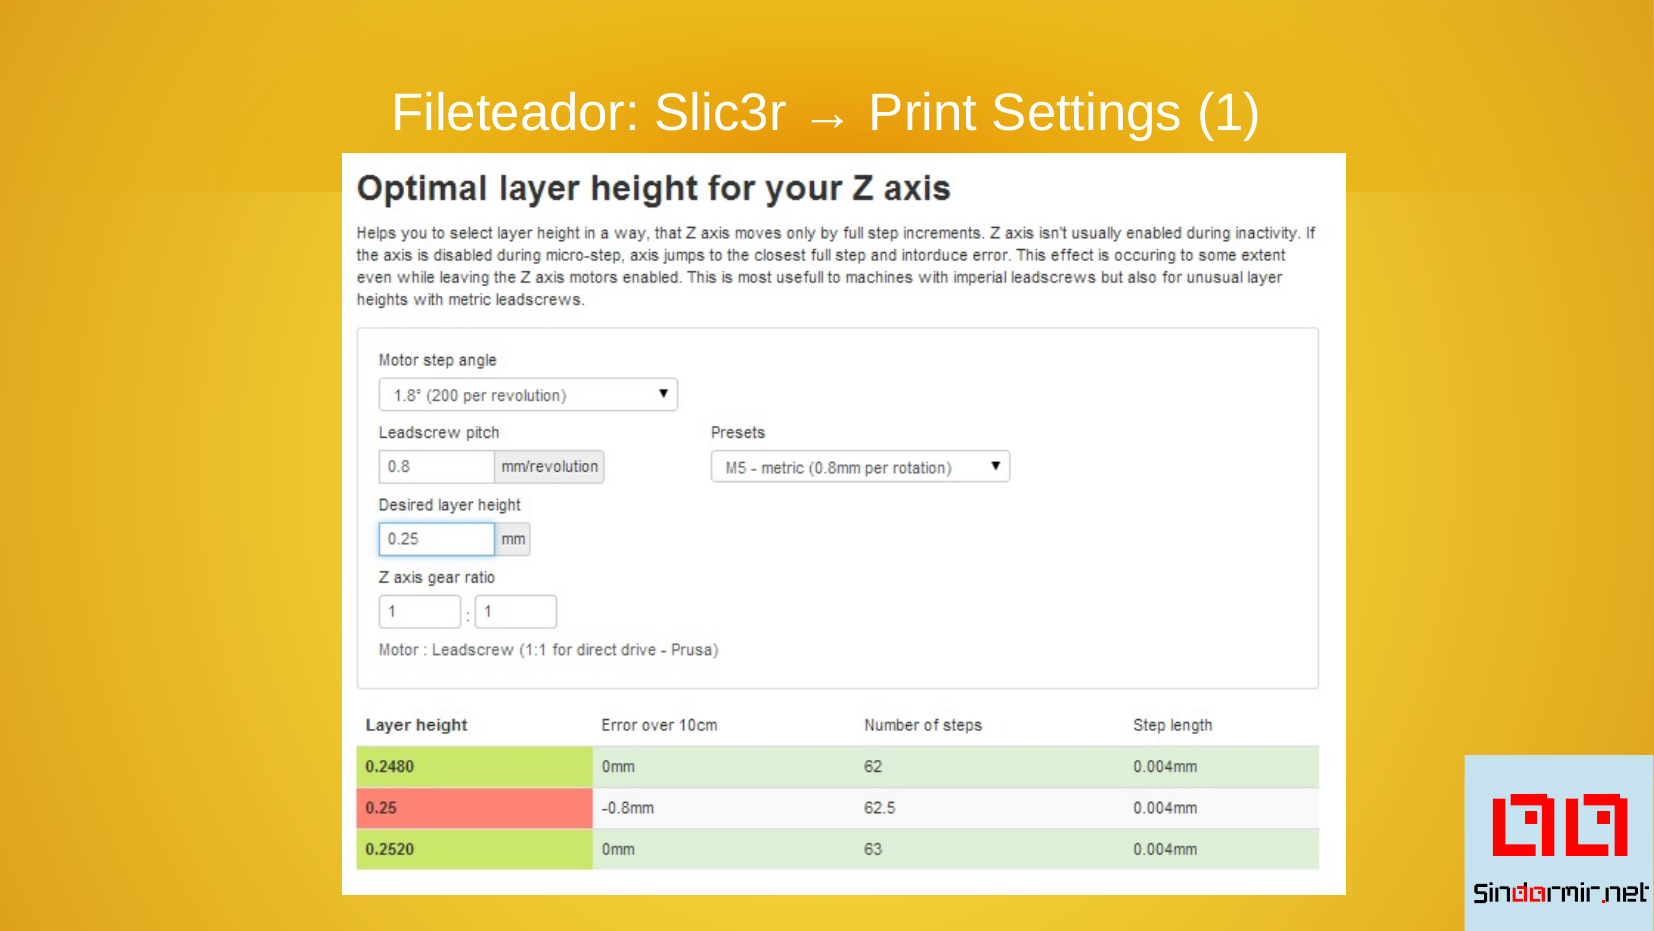

# Fileteador: Slic3r → Print Settings (1)